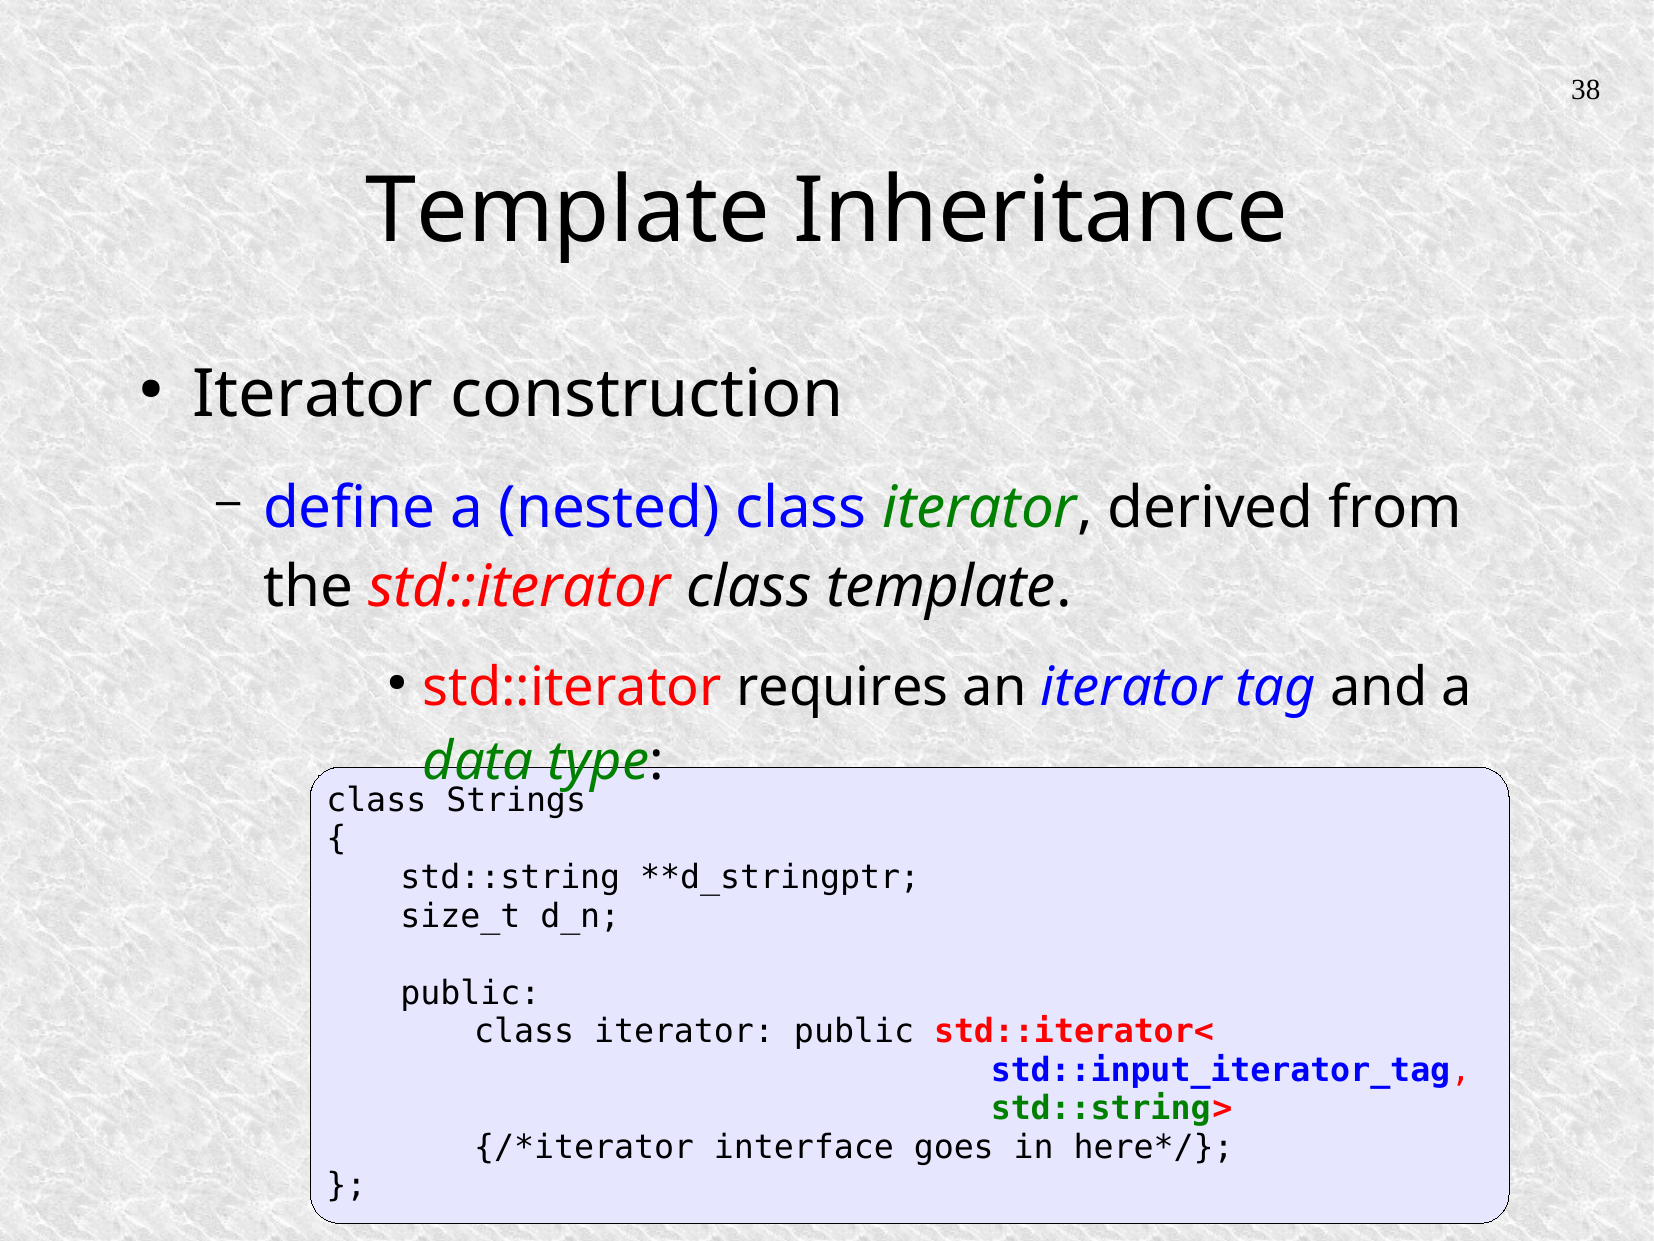

38
# Template Inheritance
Iterator construction
define a (nested) class iterator, derived from the std::iterator class template.
std::iterator requires an iterator tag and a data type:
class Strings
{
	std::string **d_stringptr;
	size_t d_n;
	public:
		class iterator: public std::iterator<
					 		std::input_iterator_tag,
									std::string	>
		{/*iterator interface goes in here*/};
};